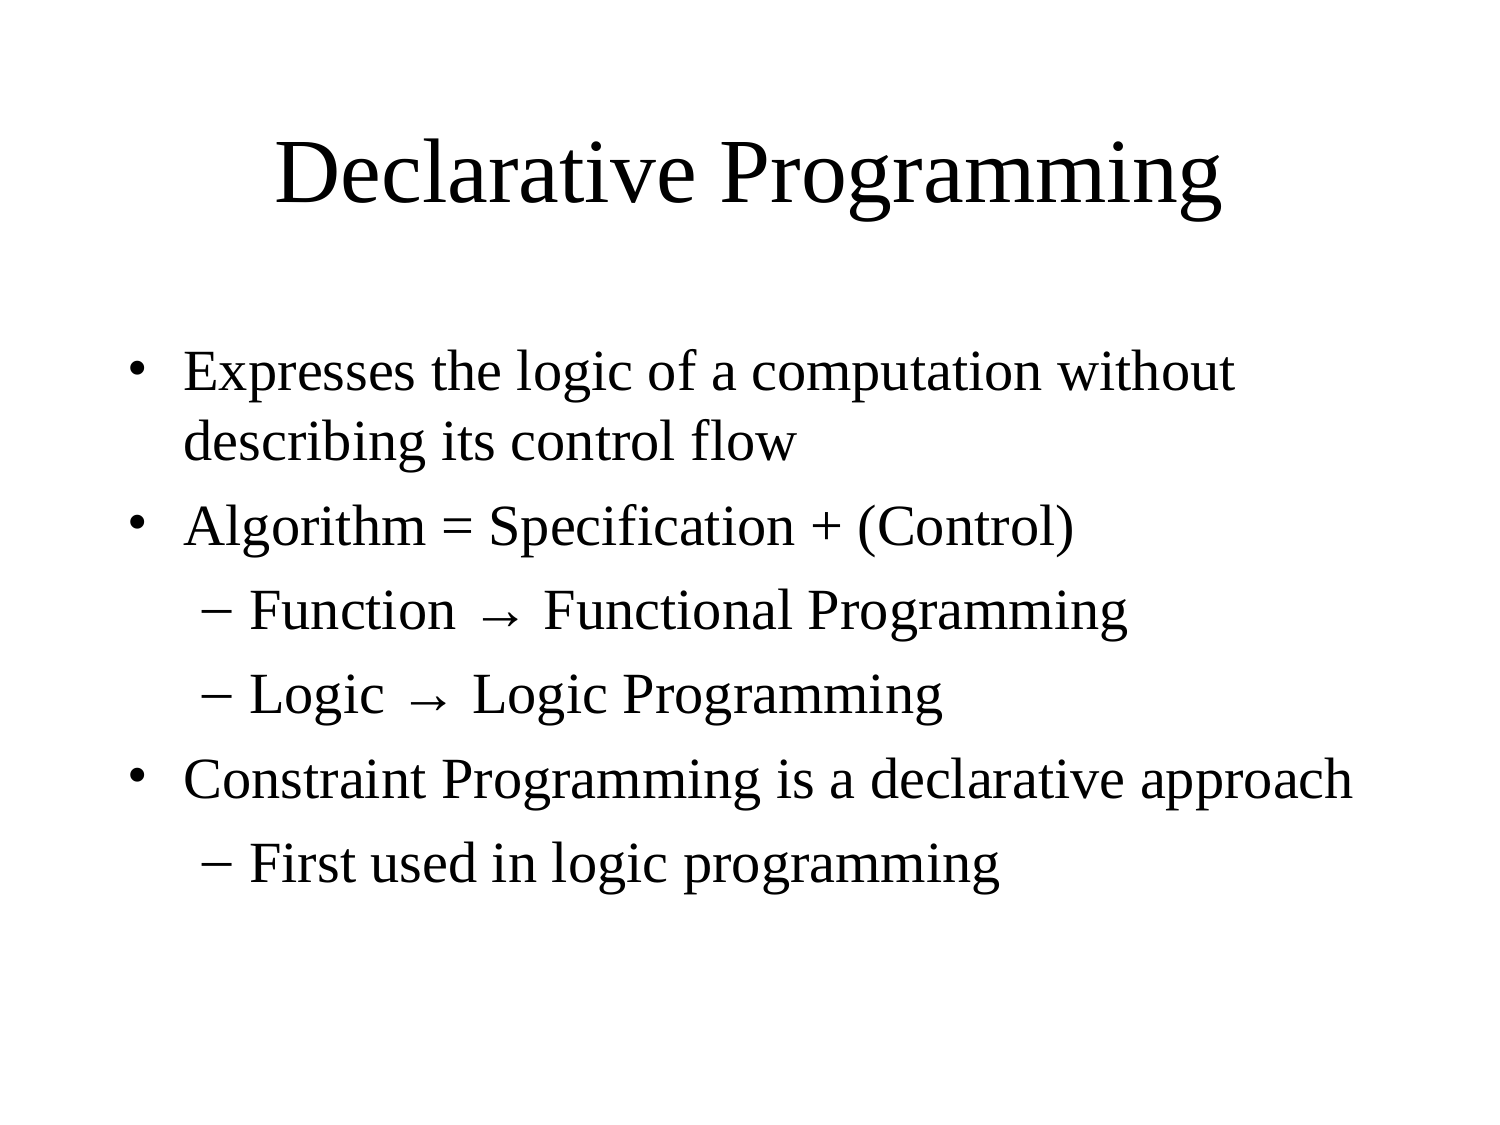

# Declarative Programming
Expresses the logic of a computation without describing its control flow
Algorithm = Specification + (Control)
Function → Functional Programming
Logic → Logic Programming
Constraint Programming is a declarative approach
First used in logic programming